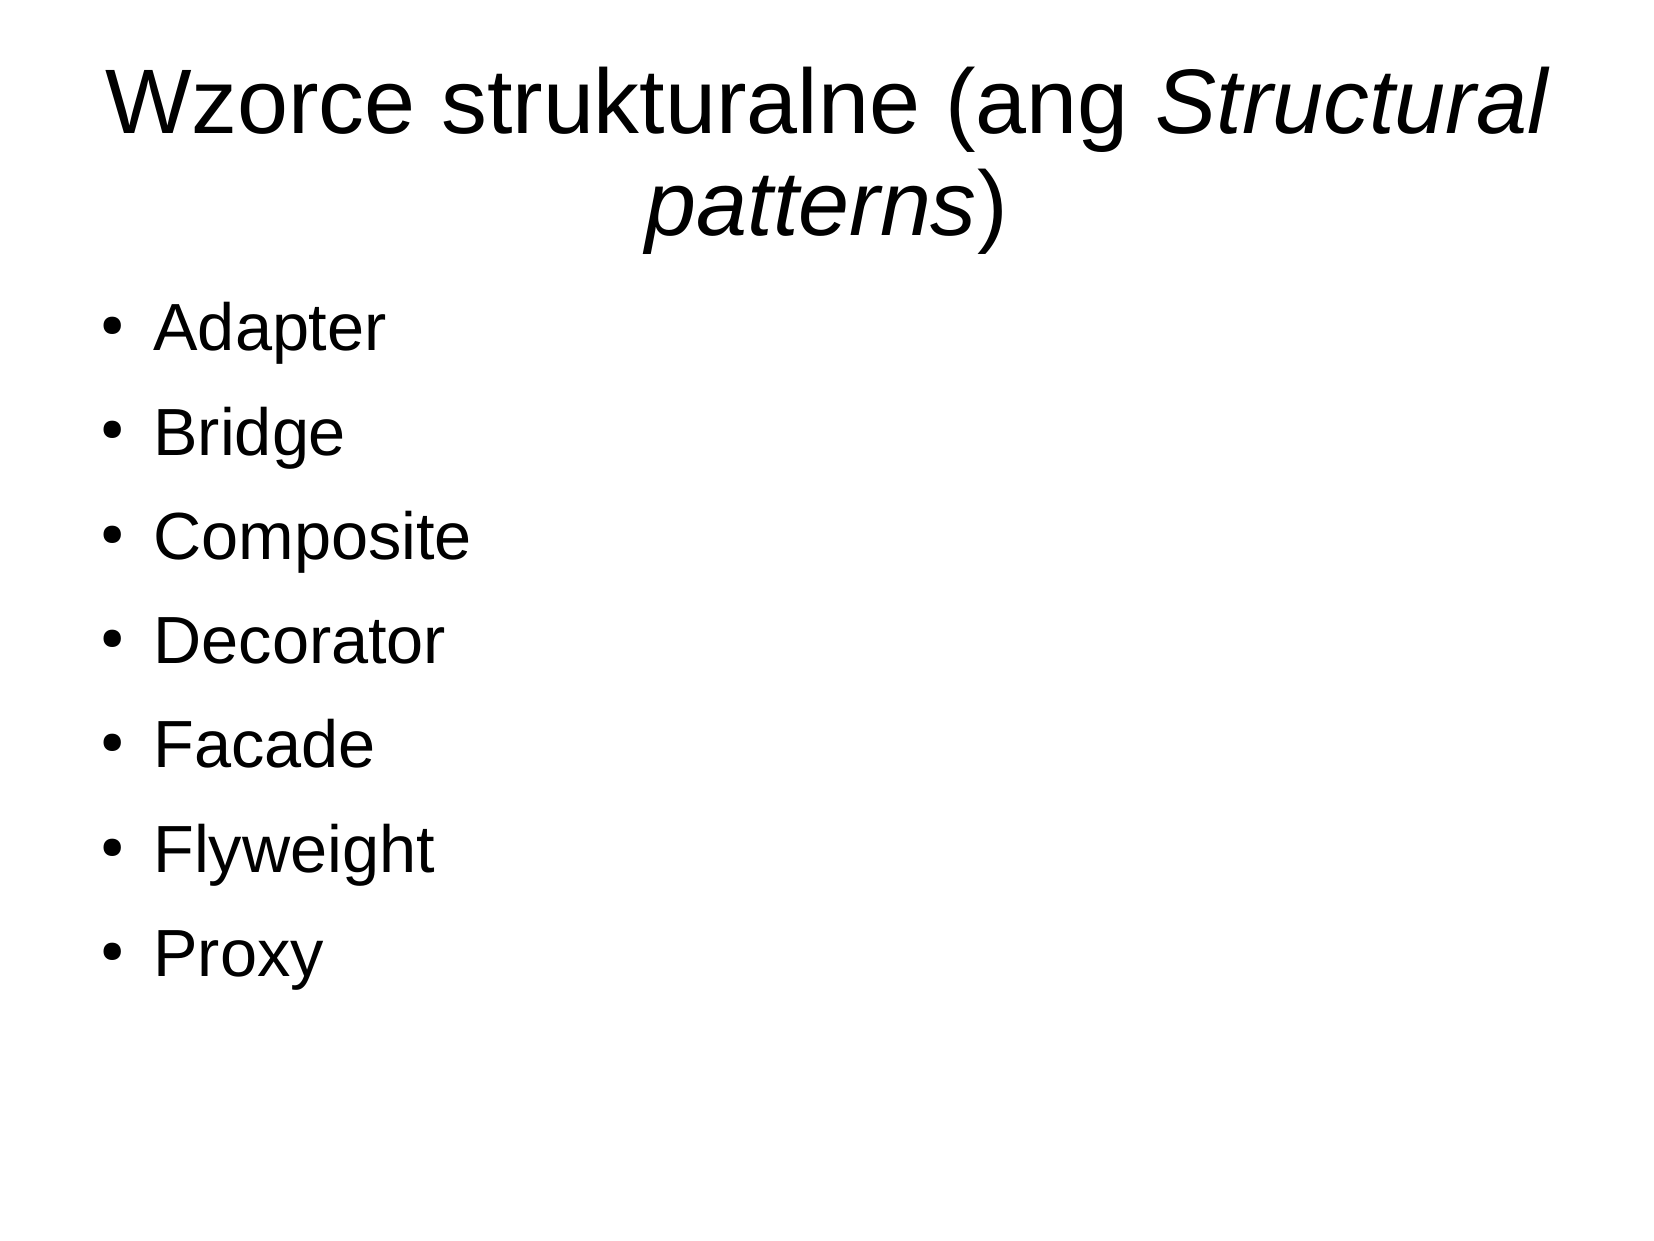

# Wzorce strukturalne (ang Structural patterns)
Adapter
Bridge
Composite
Decorator
Facade
Flyweight
Proxy